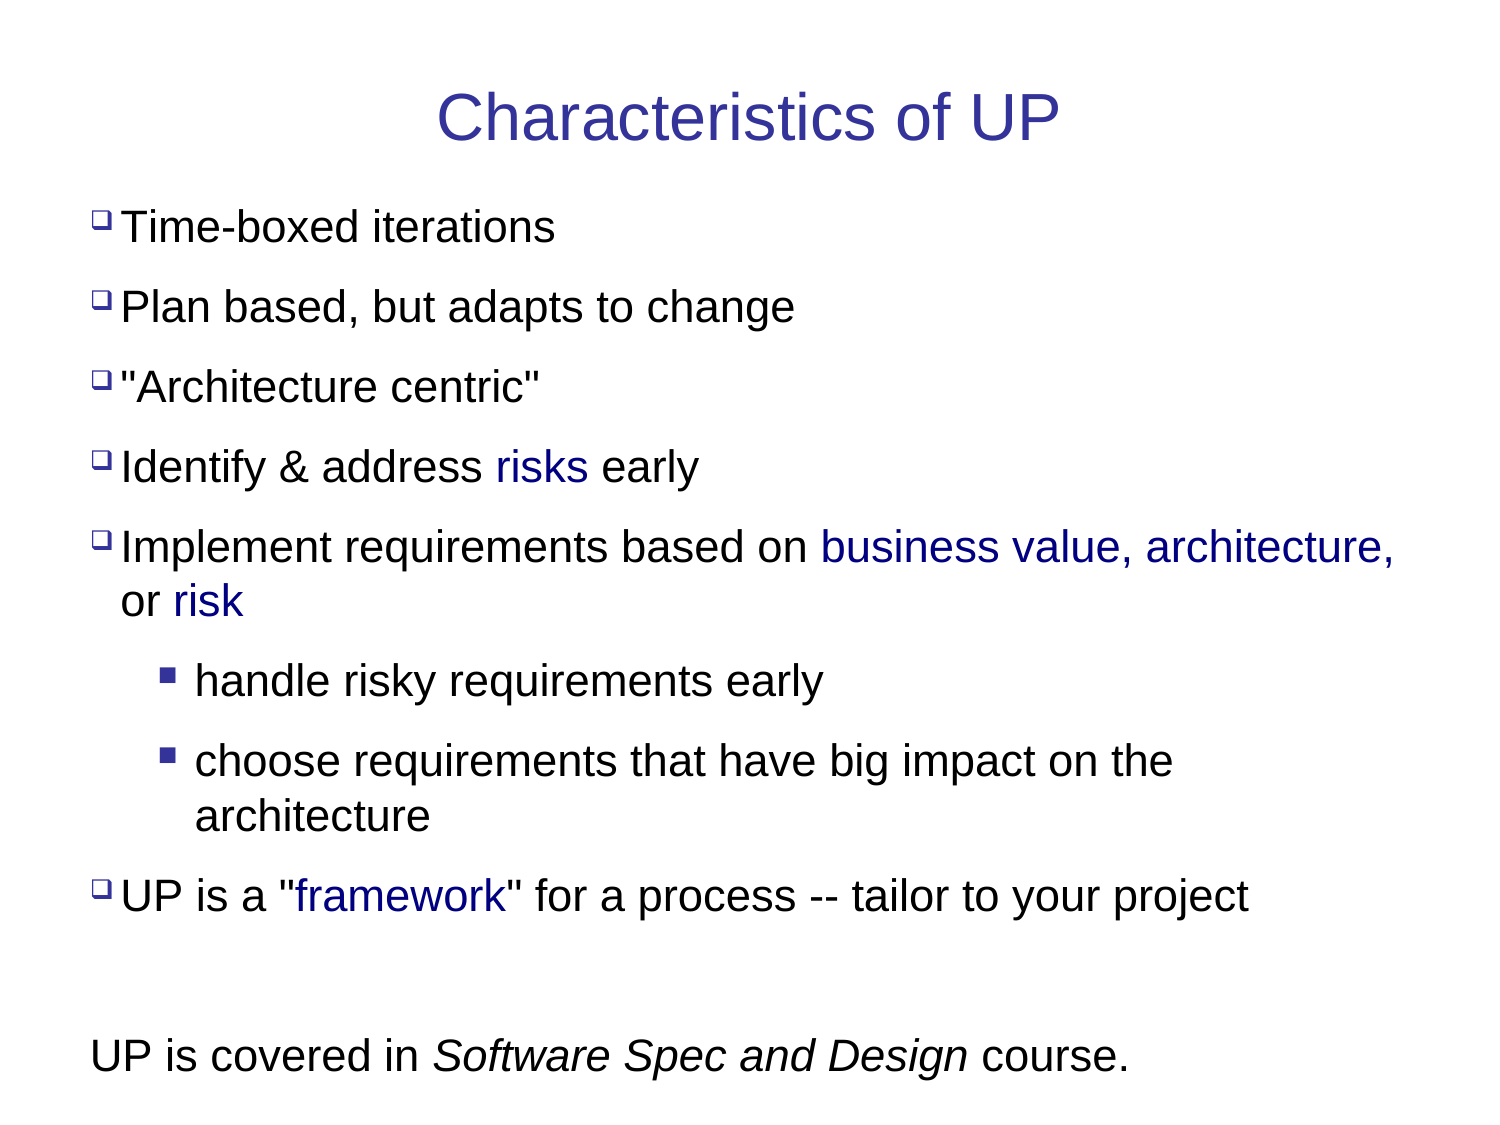

# Characteristics of UP
Time-boxed iterations
Plan based, but adapts to change
"Architecture centric"
Identify & address risks early
Implement requirements based on business value, architecture, or risk
handle risky requirements early
choose requirements that have big impact on the architecture
UP is a "framework" for a process -- tailor to your project
UP is covered in Software Spec and Design course.